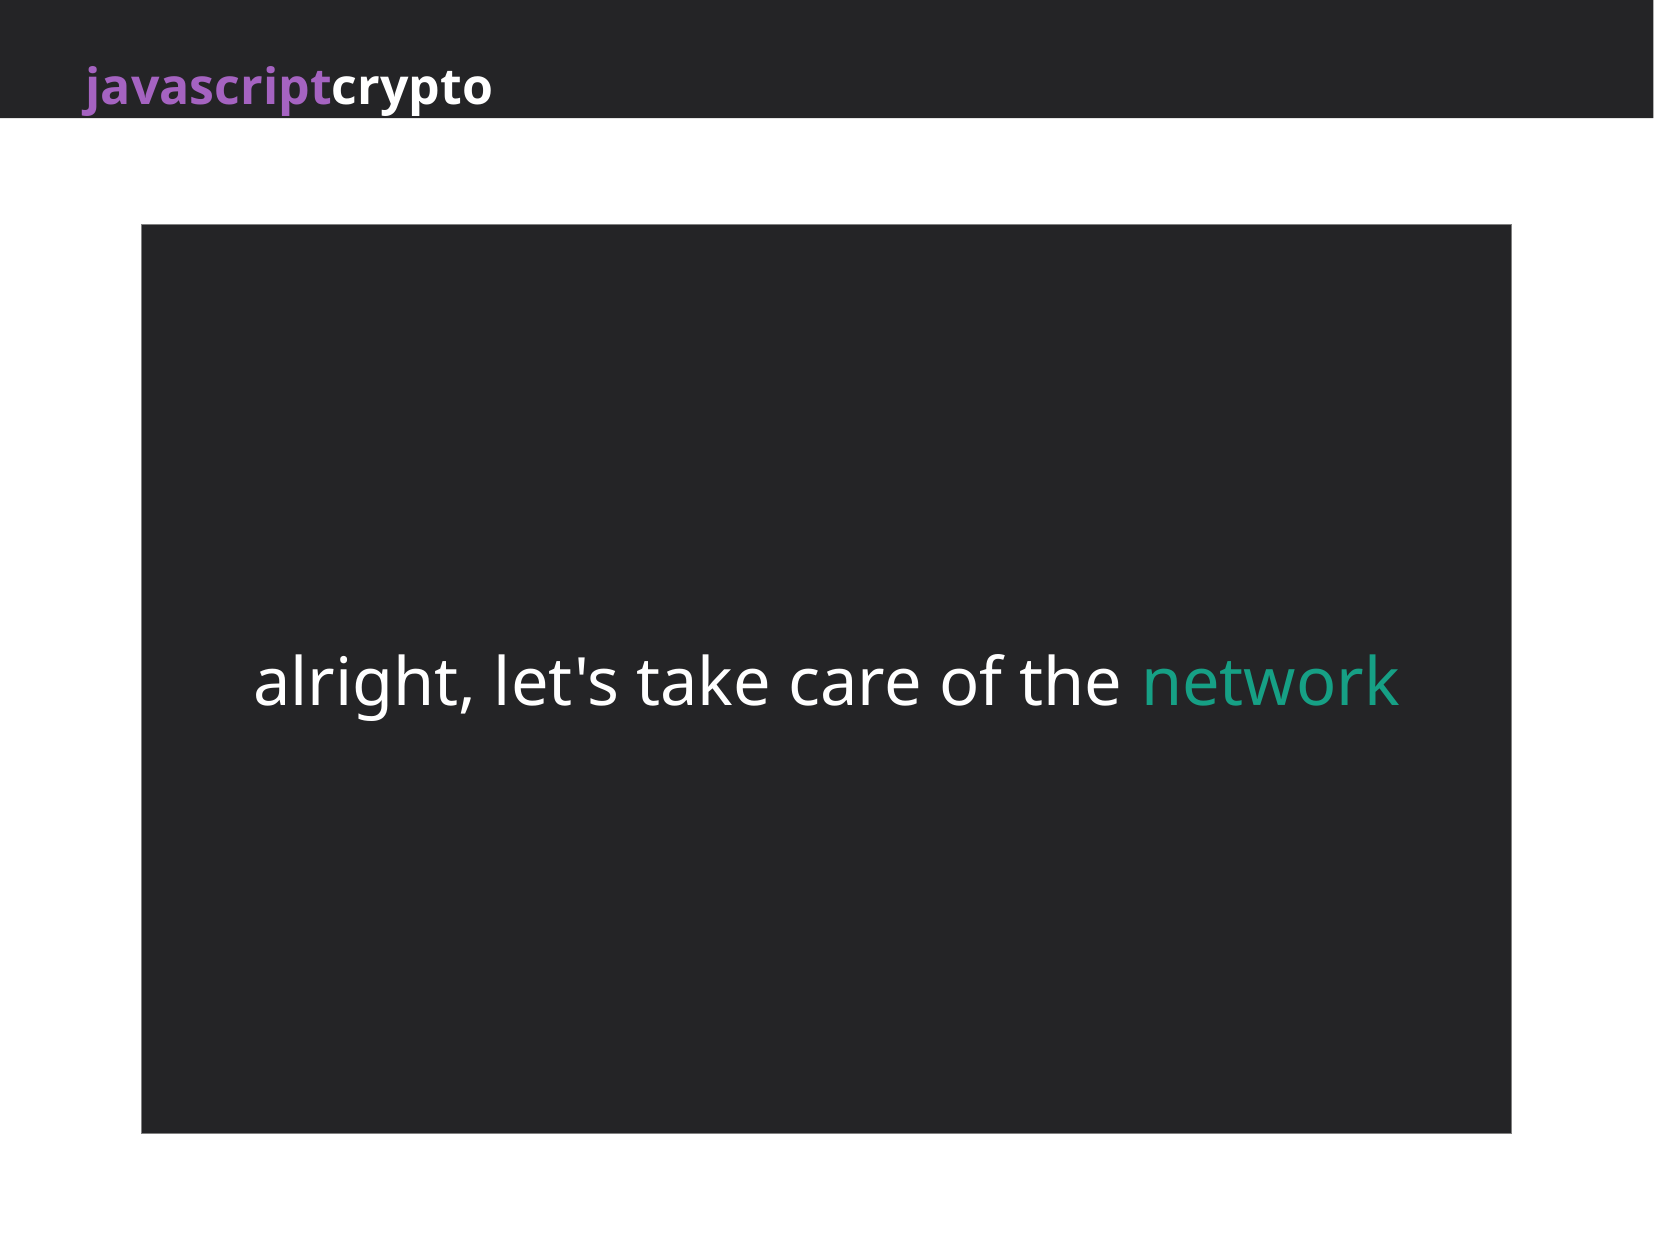

javascriptcrypto
alright, let's take care of the network